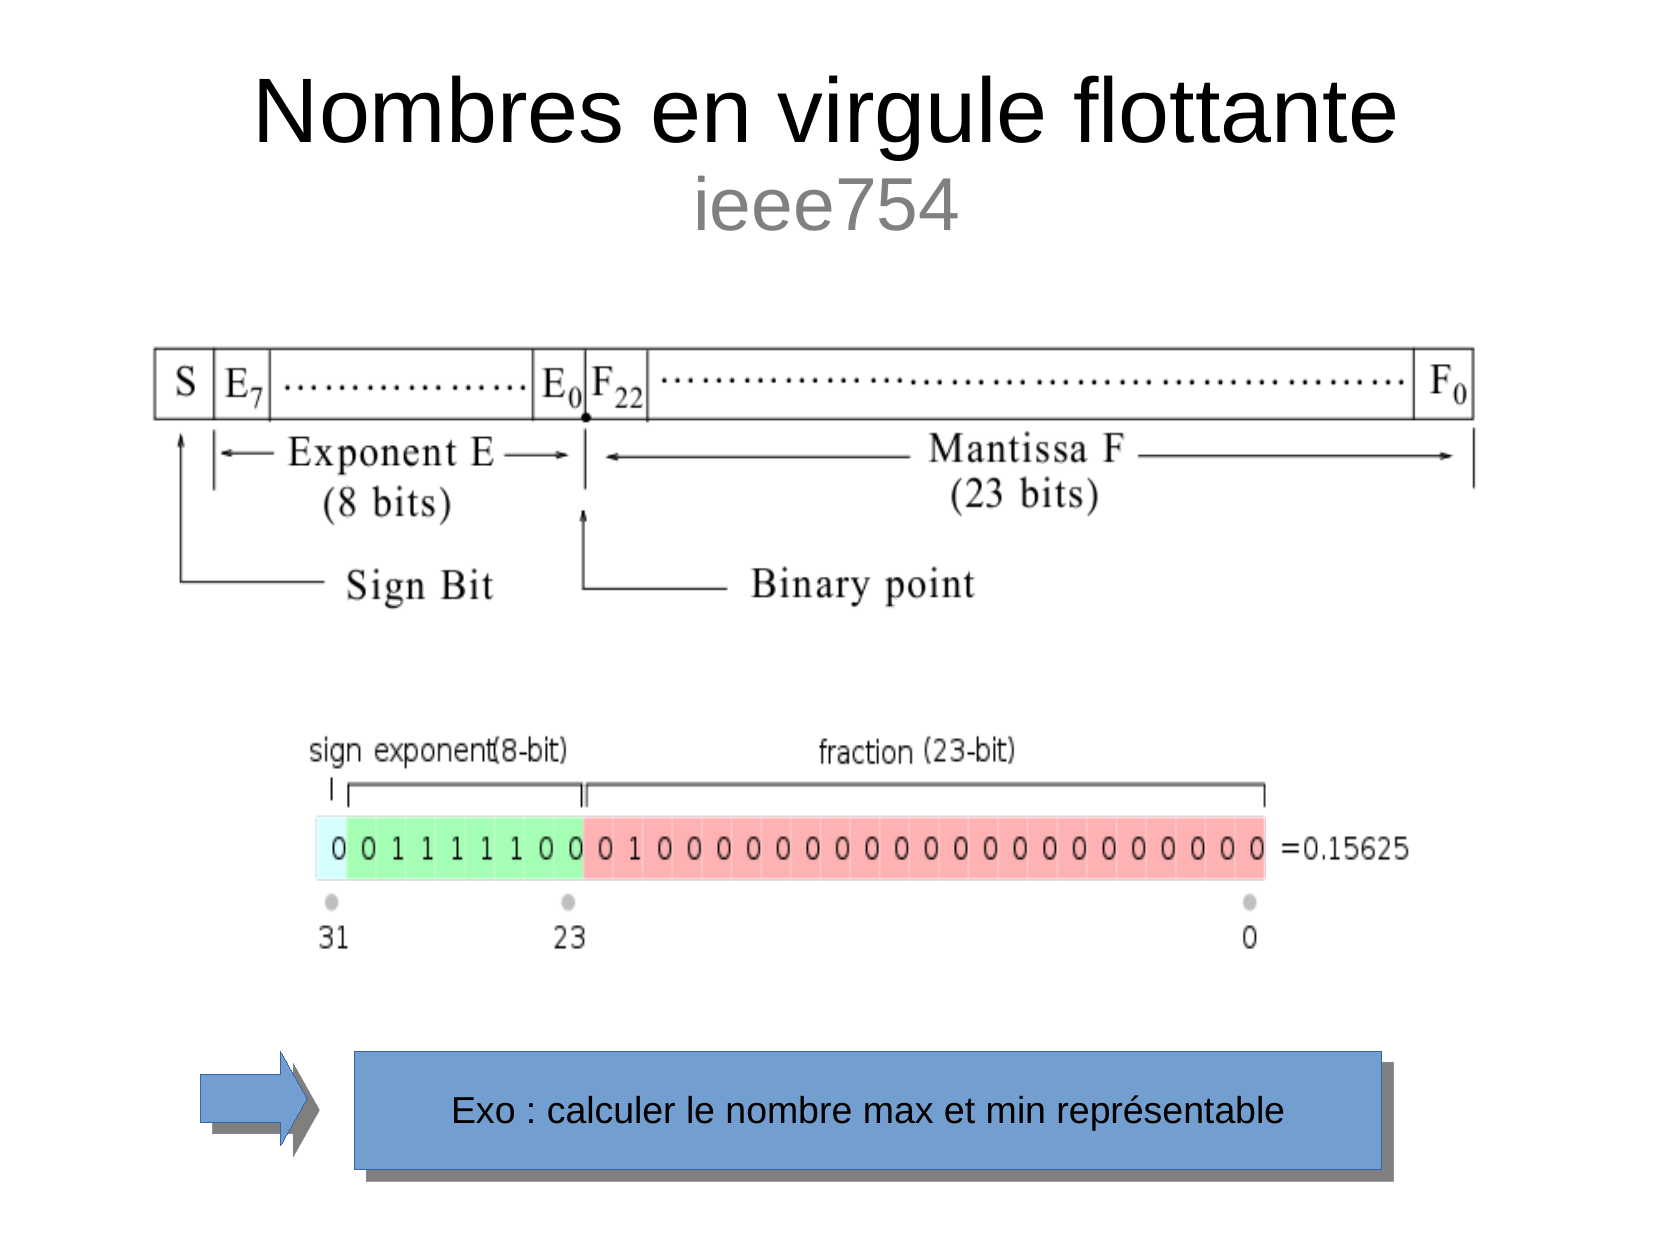

# Nombres en virgule flottante ieee754
Exo : calculer le nombre max et min représentable